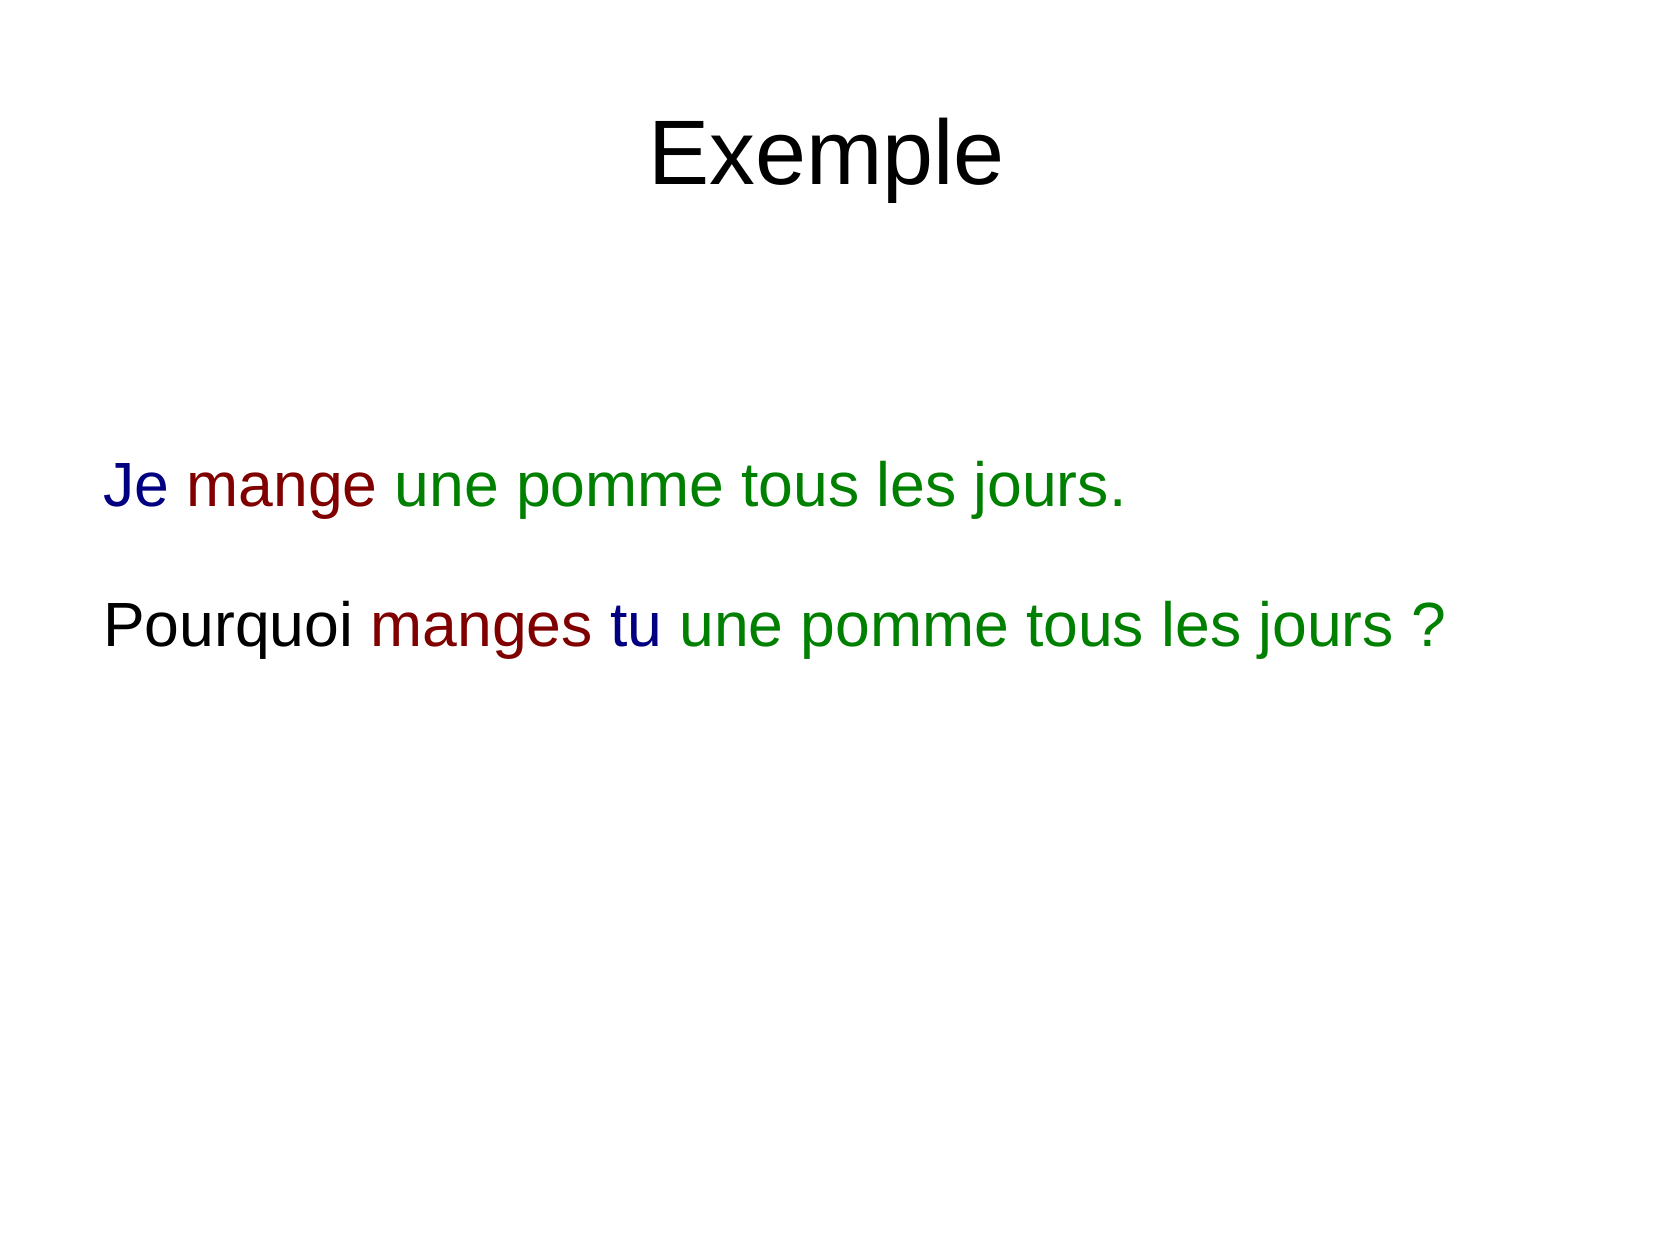

# Exemple
Je mange une pomme tous les jours.
Pourquoi manges tu une pomme tous les jours ?